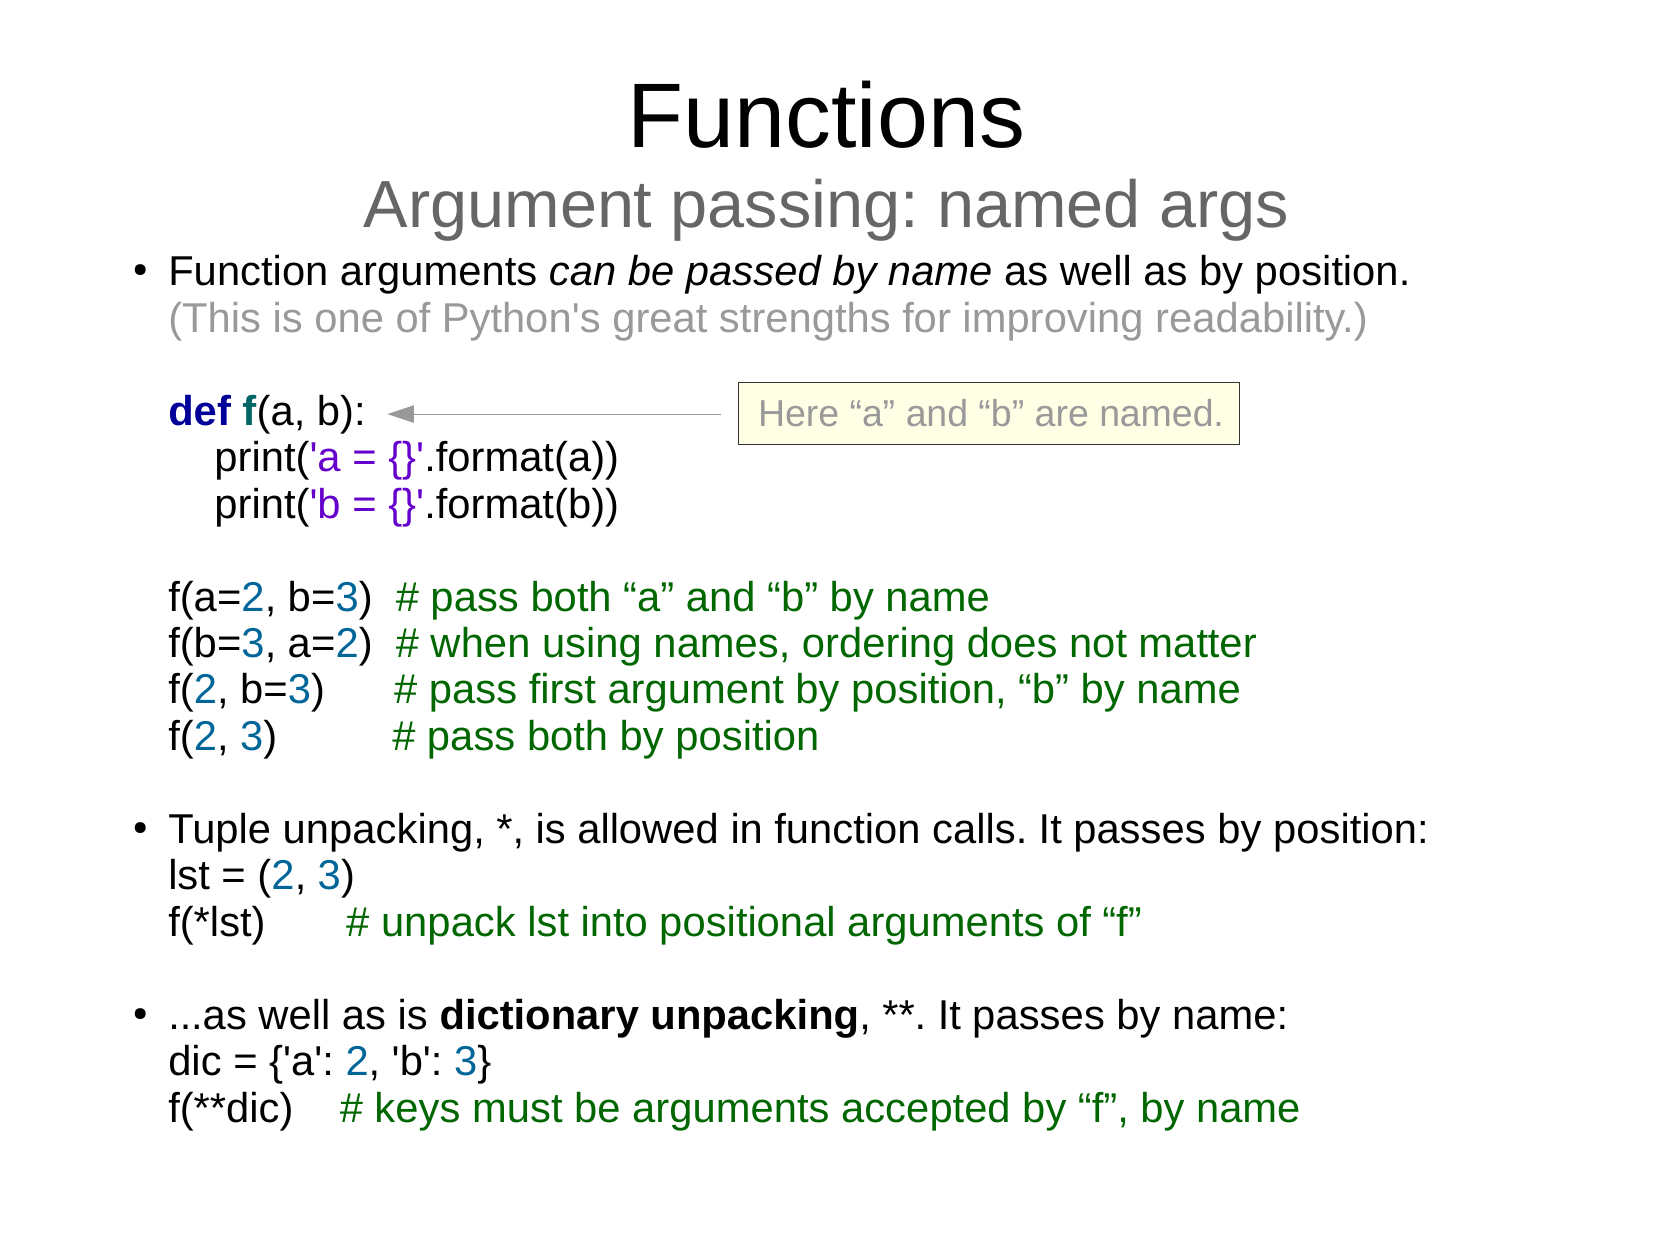

# Functions Argument passing: named args
Function arguments can be passed by name as well as by position.
(This is one of Python's great strengths for improving readability.)
def f(a, b):
 print('a = {}'.format(a))
 print('b = {}'.format(b))
f(a=2, b=3) # pass both “a” and “b” by name
f(b=3, a=2) # when using names, ordering does not matter
f(2, b=3) # pass first argument by position, “b” by name
f(2, 3) # pass both by position
Tuple unpacking, *, is allowed in function calls. It passes by position:
lst = (2, 3)
f(*lst) # unpack lst into positional arguments of “f”
...as well as is dictionary unpacking, **. It passes by name:
dic = {'a': 2, 'b': 3}
f(**dic) # keys must be arguments accepted by “f”, by name
Here “a” and “b” are named.